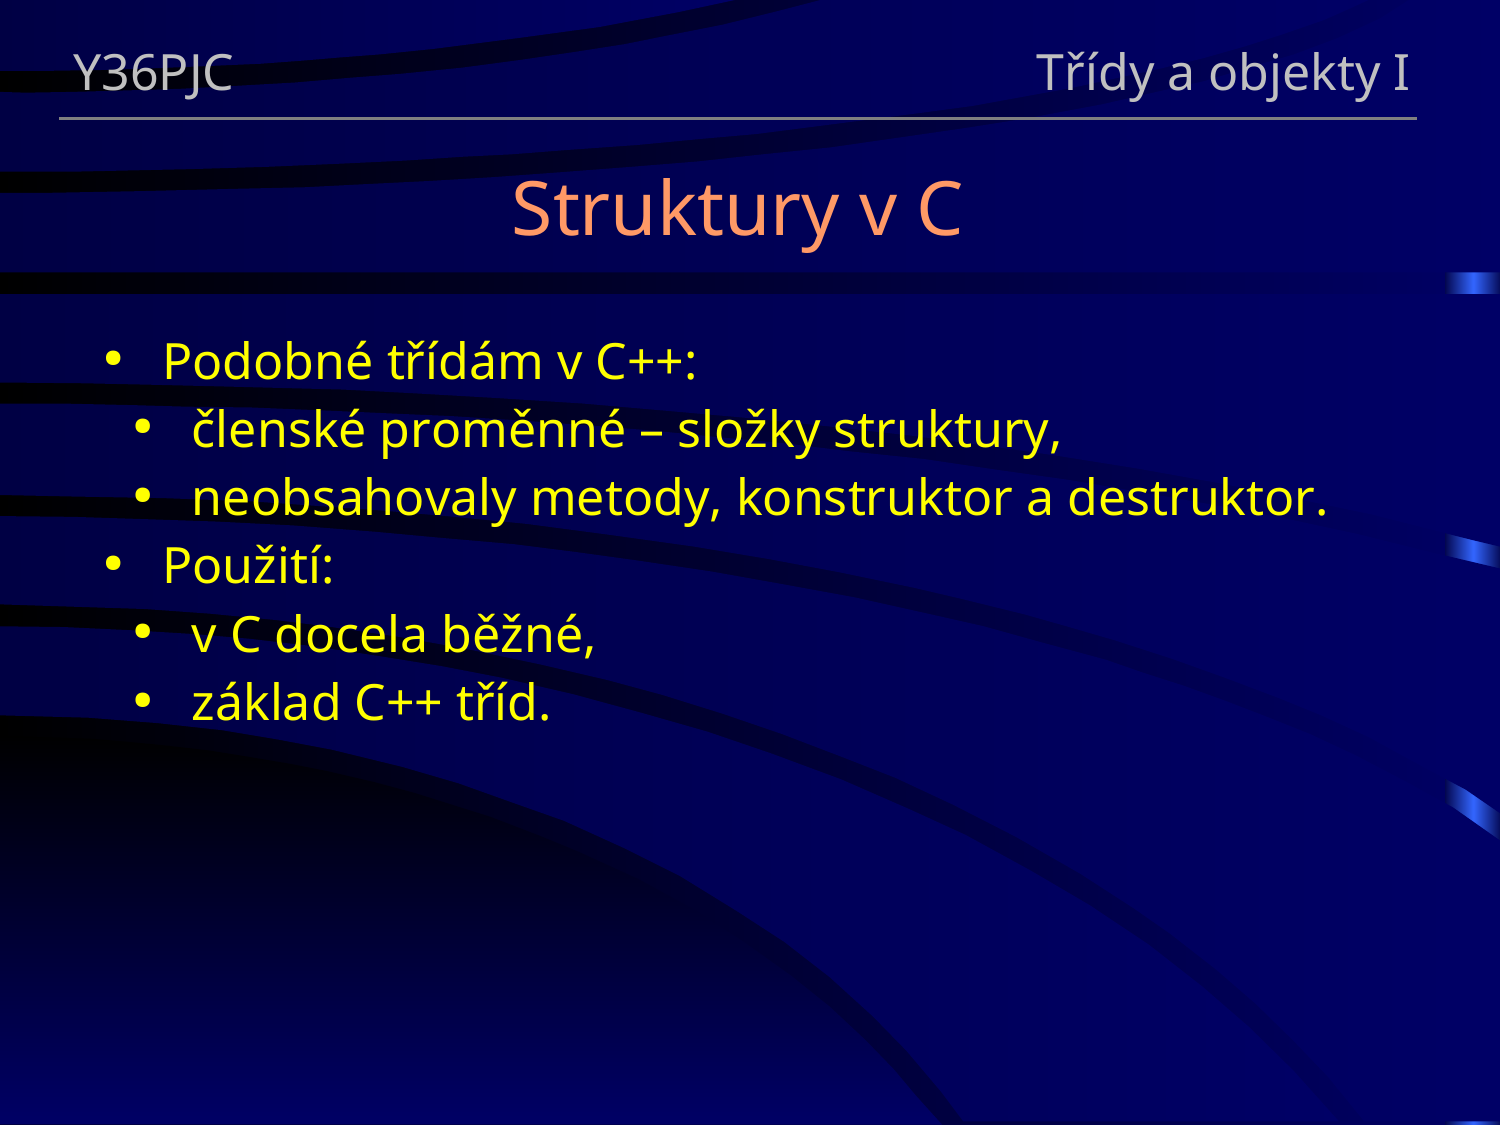

Y36PJC
Třídy a objekty I
Struktury v C
Podobné třídám v C++:
členské proměnné – složky struktury,
neobsahovaly metody, konstruktor a destruktor.
Použití:
v C docela běžné,
základ C++ tříd.